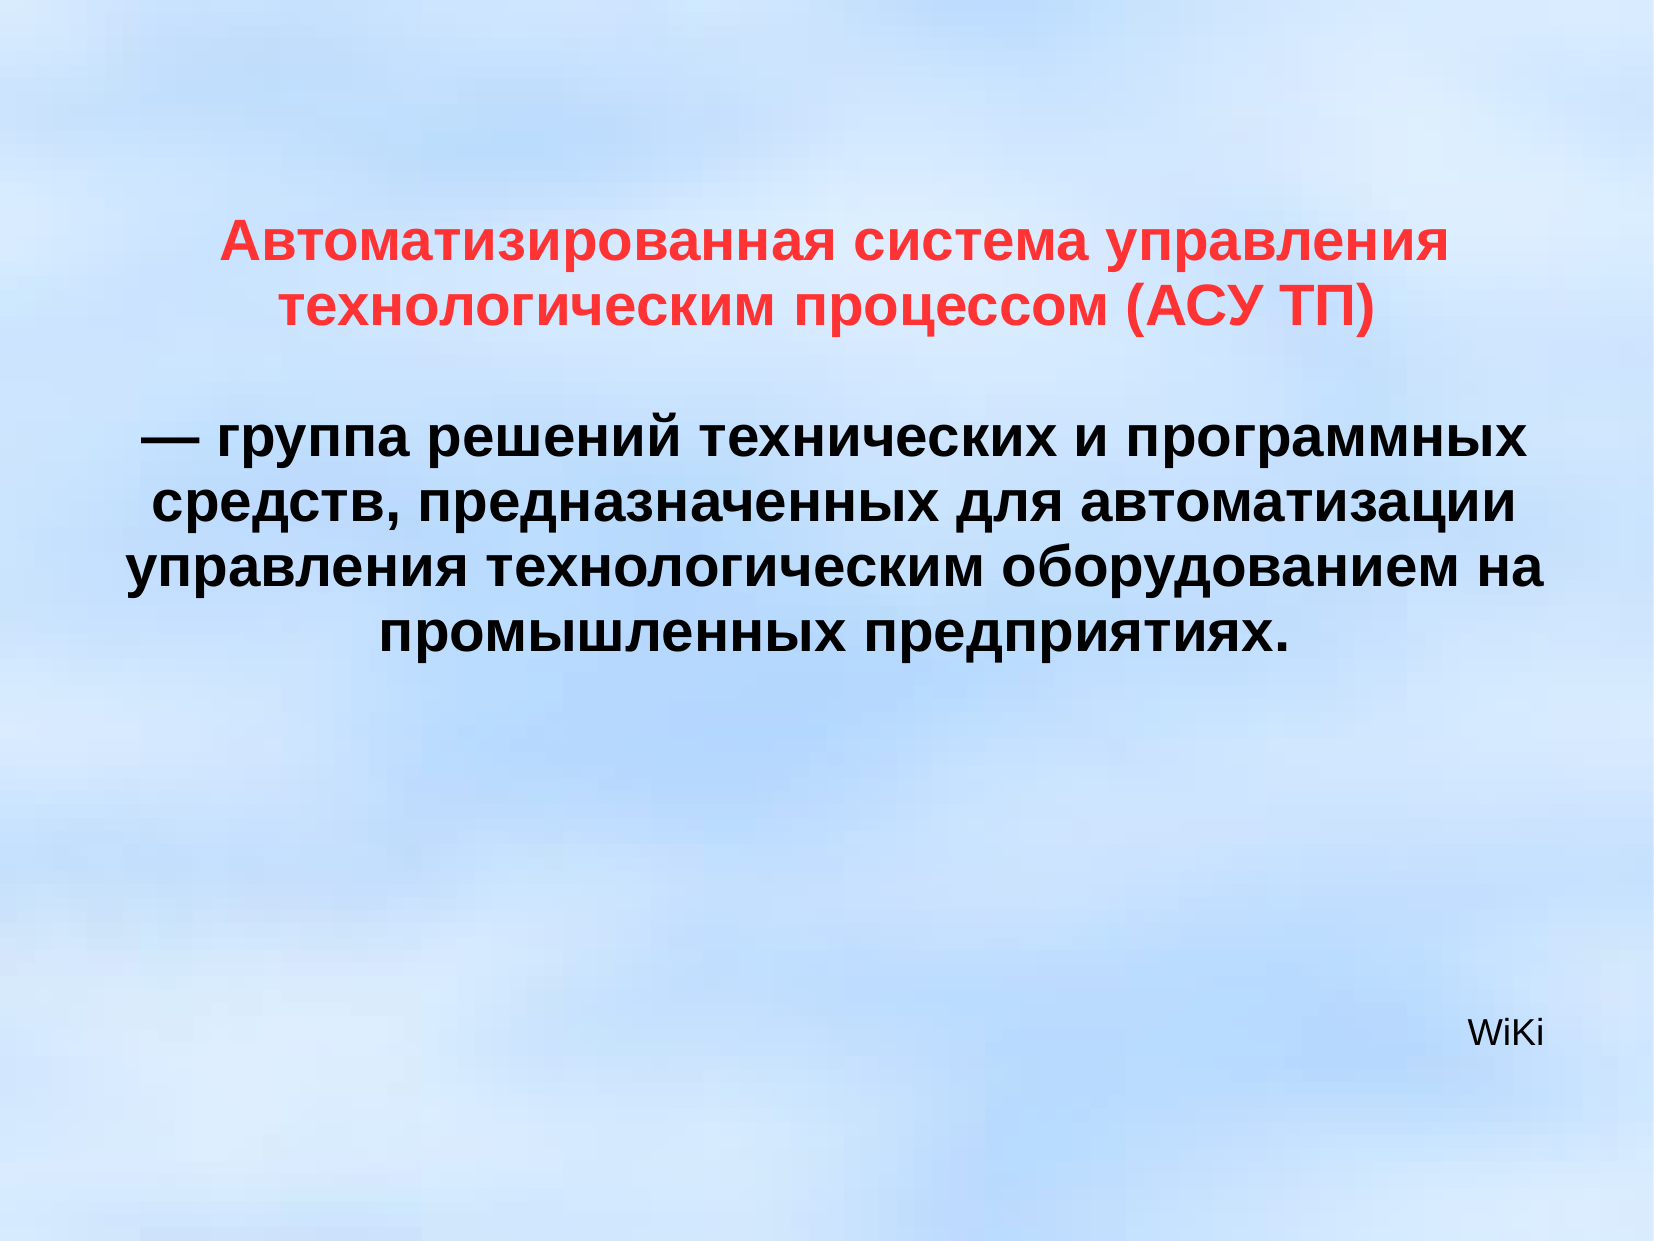

Автоматизированная система управления технологическим процессом (АСУ ТП)
— группа решений технических и программных средств, предназначенных для автоматизации управления технологическим оборудованием на промышленных предприятиях.
WiKi